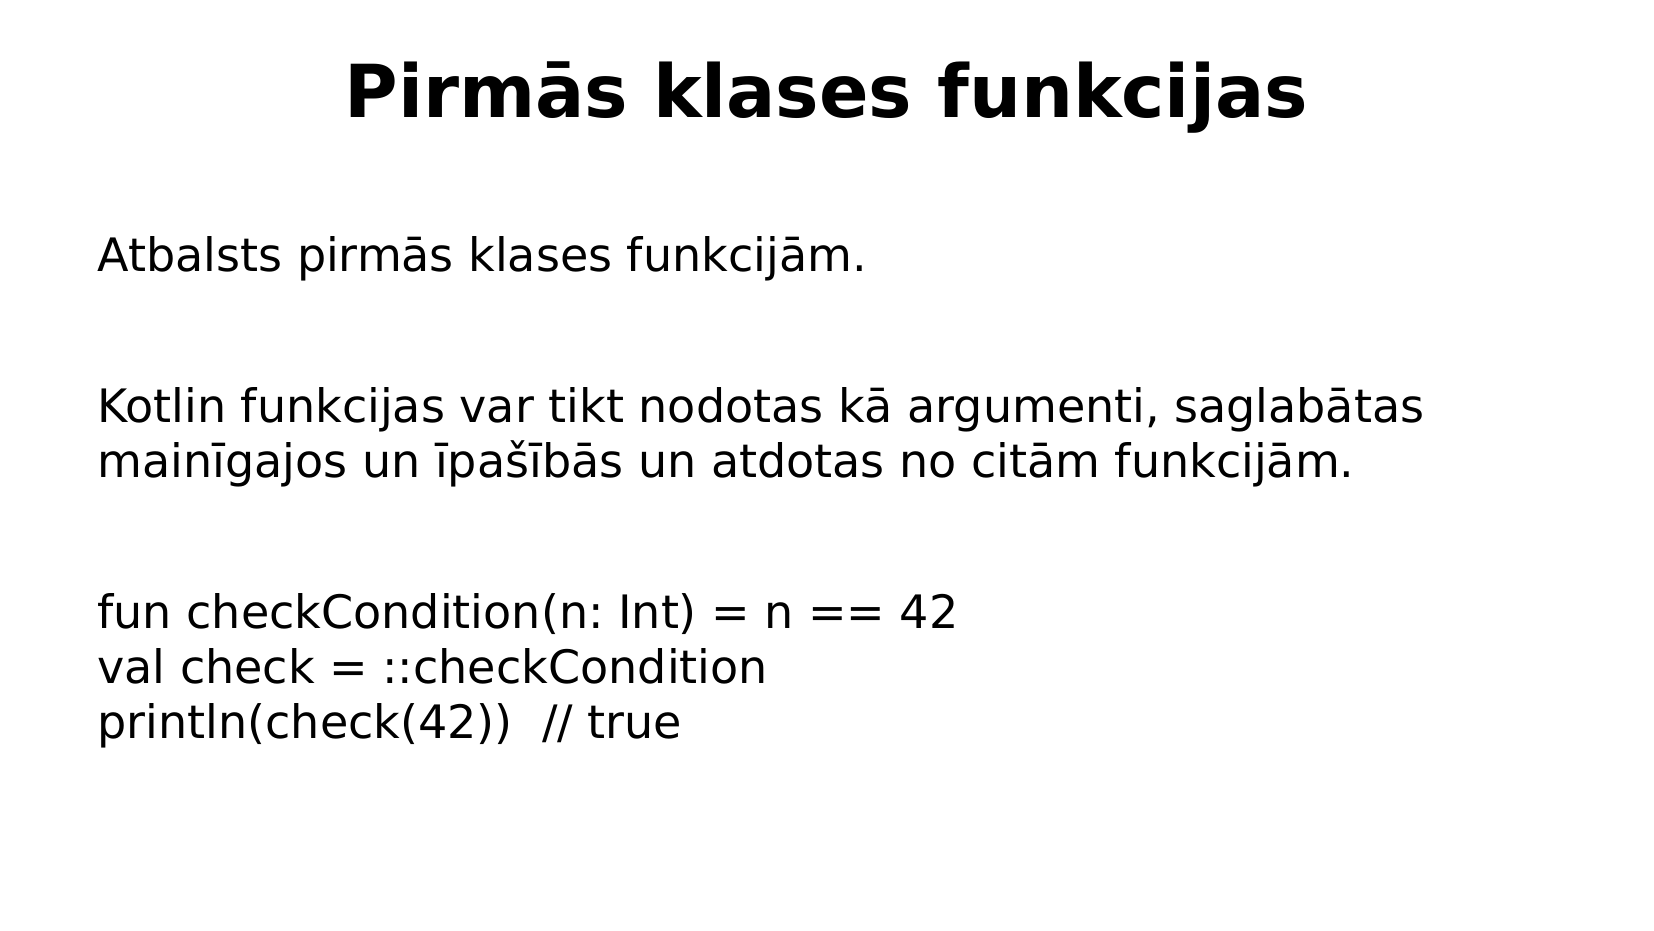

# Pirmās klases funkcijas
Atbalsts pirmās klases funkcijām.
Kotlin funkcijas var tikt nodotas kā argumenti, saglabātas mainīgajos un īpašībās un atdotas no citām funkcijām.
fun checkCondition(n: Int) = n == 42
val check = ::checkCondition
println(check(42)) // true